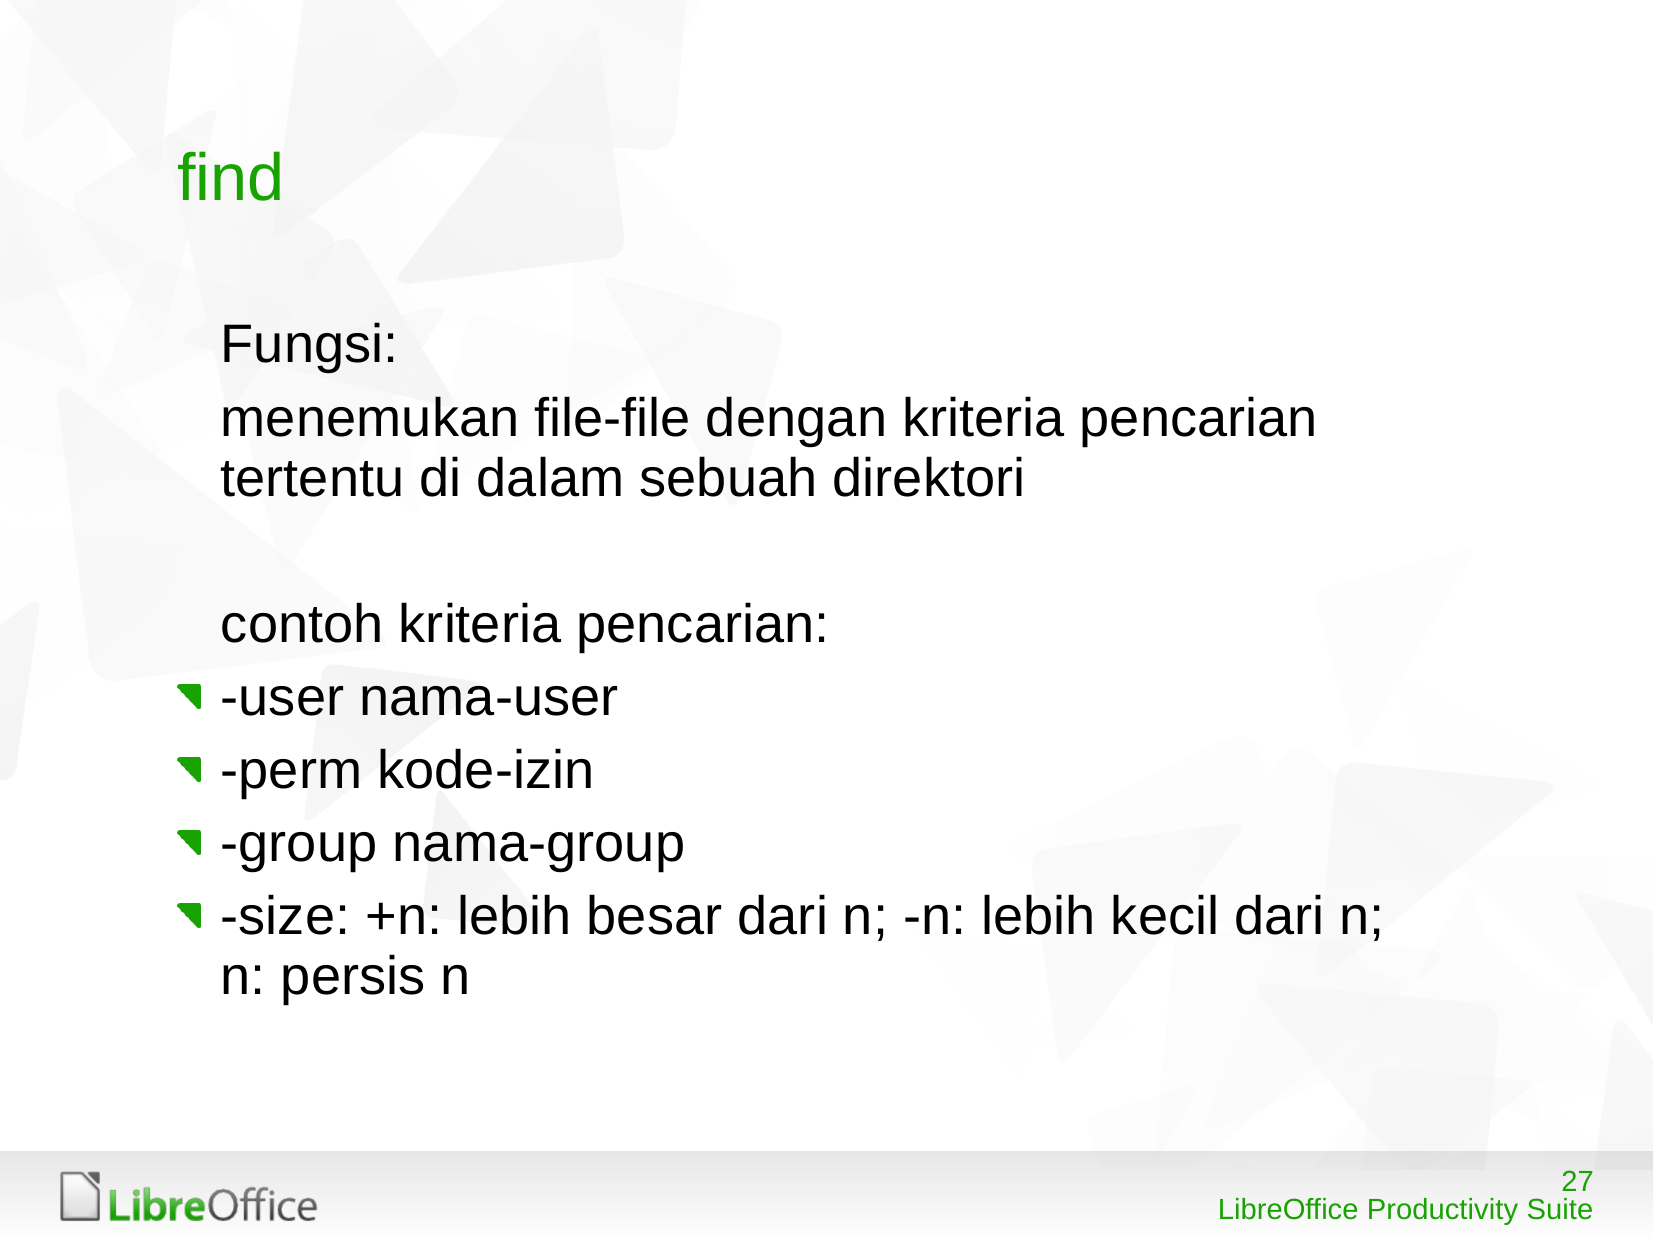

# find
Fungsi:
menemukan file-file dengan kriteria pencarian tertentu di dalam sebuah direktori
contoh kriteria pencarian:
-user nama-user
-perm kode-izin
-group nama-group
-size: +n: lebih besar dari n; -n: lebih kecil dari n; n: persis n
27
LibreOffice Productivity Suite